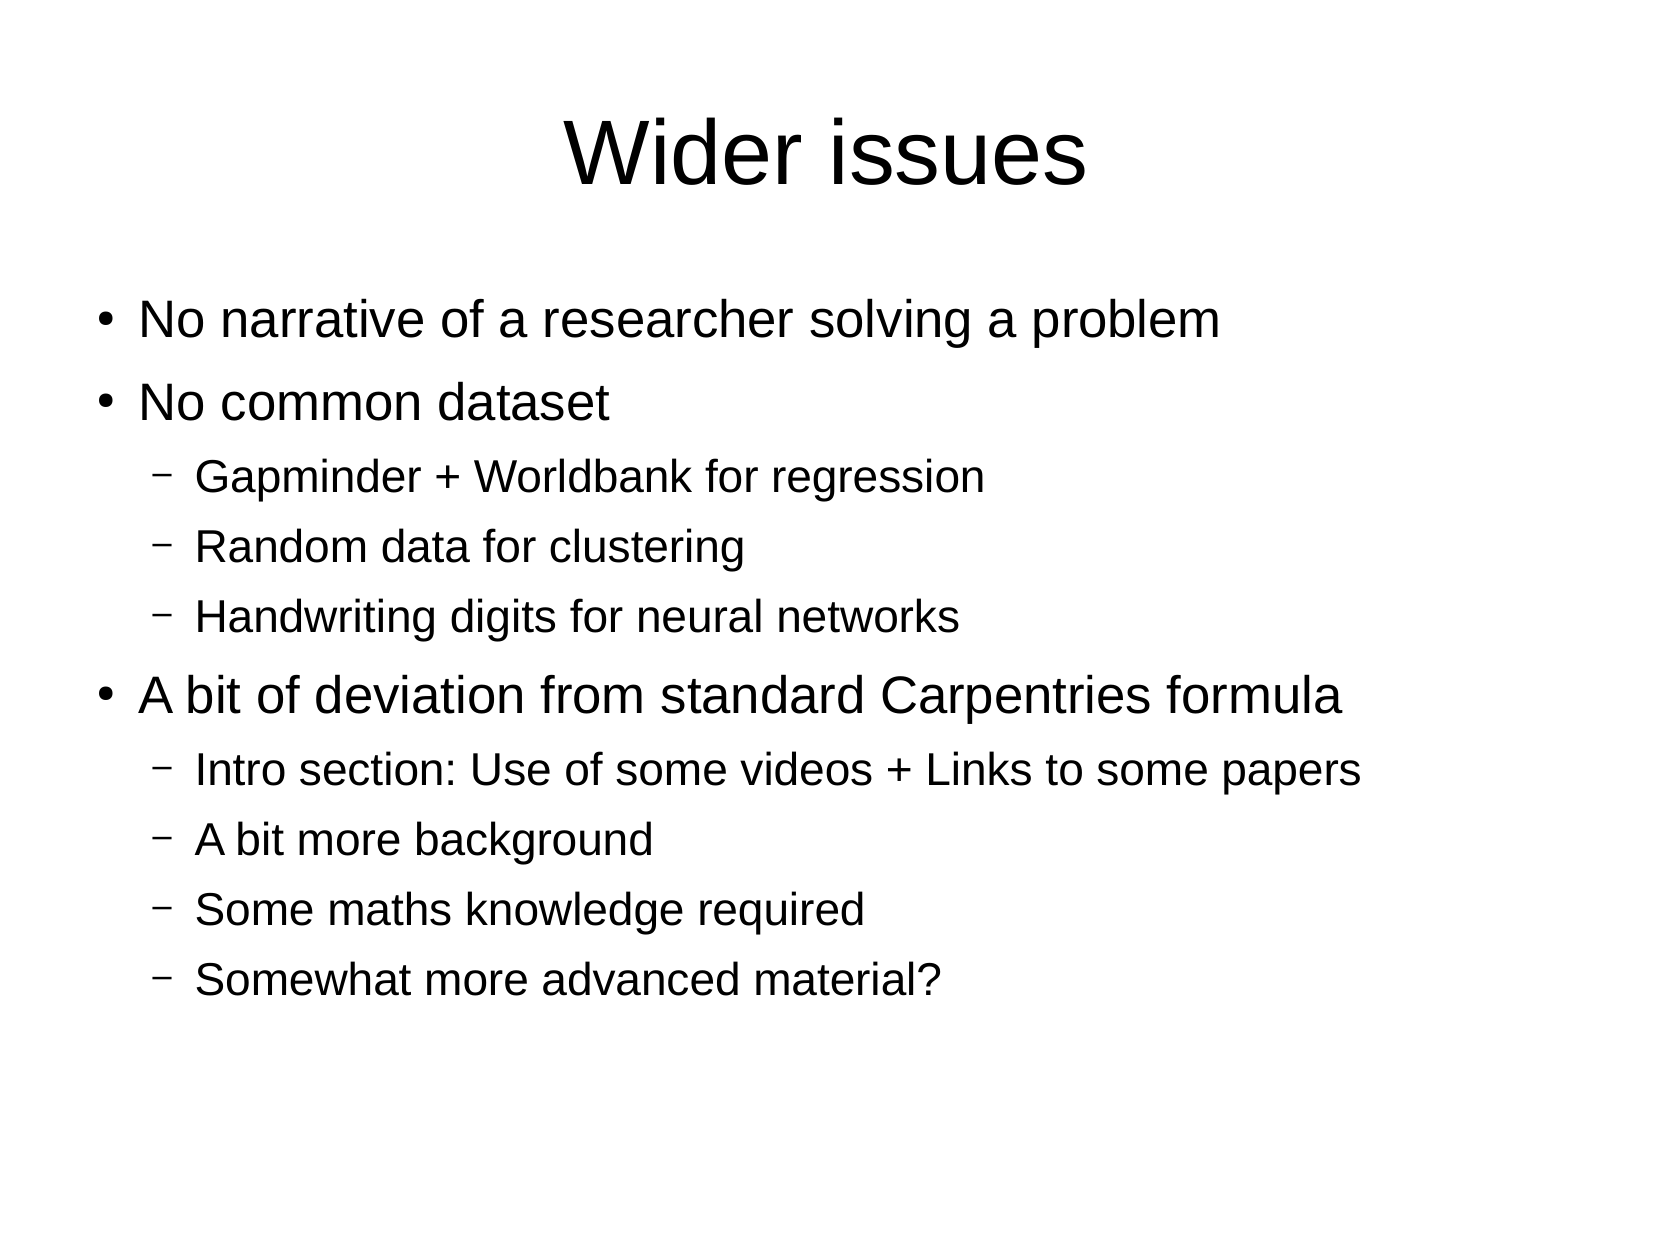

# Wider issues
No narrative of a researcher solving a problem
No common dataset
Gapminder + Worldbank for regression
Random data for clustering
Handwriting digits for neural networks
A bit of deviation from standard Carpentries formula
Intro section: Use of some videos + Links to some papers
A bit more background
Some maths knowledge required
Somewhat more advanced material?